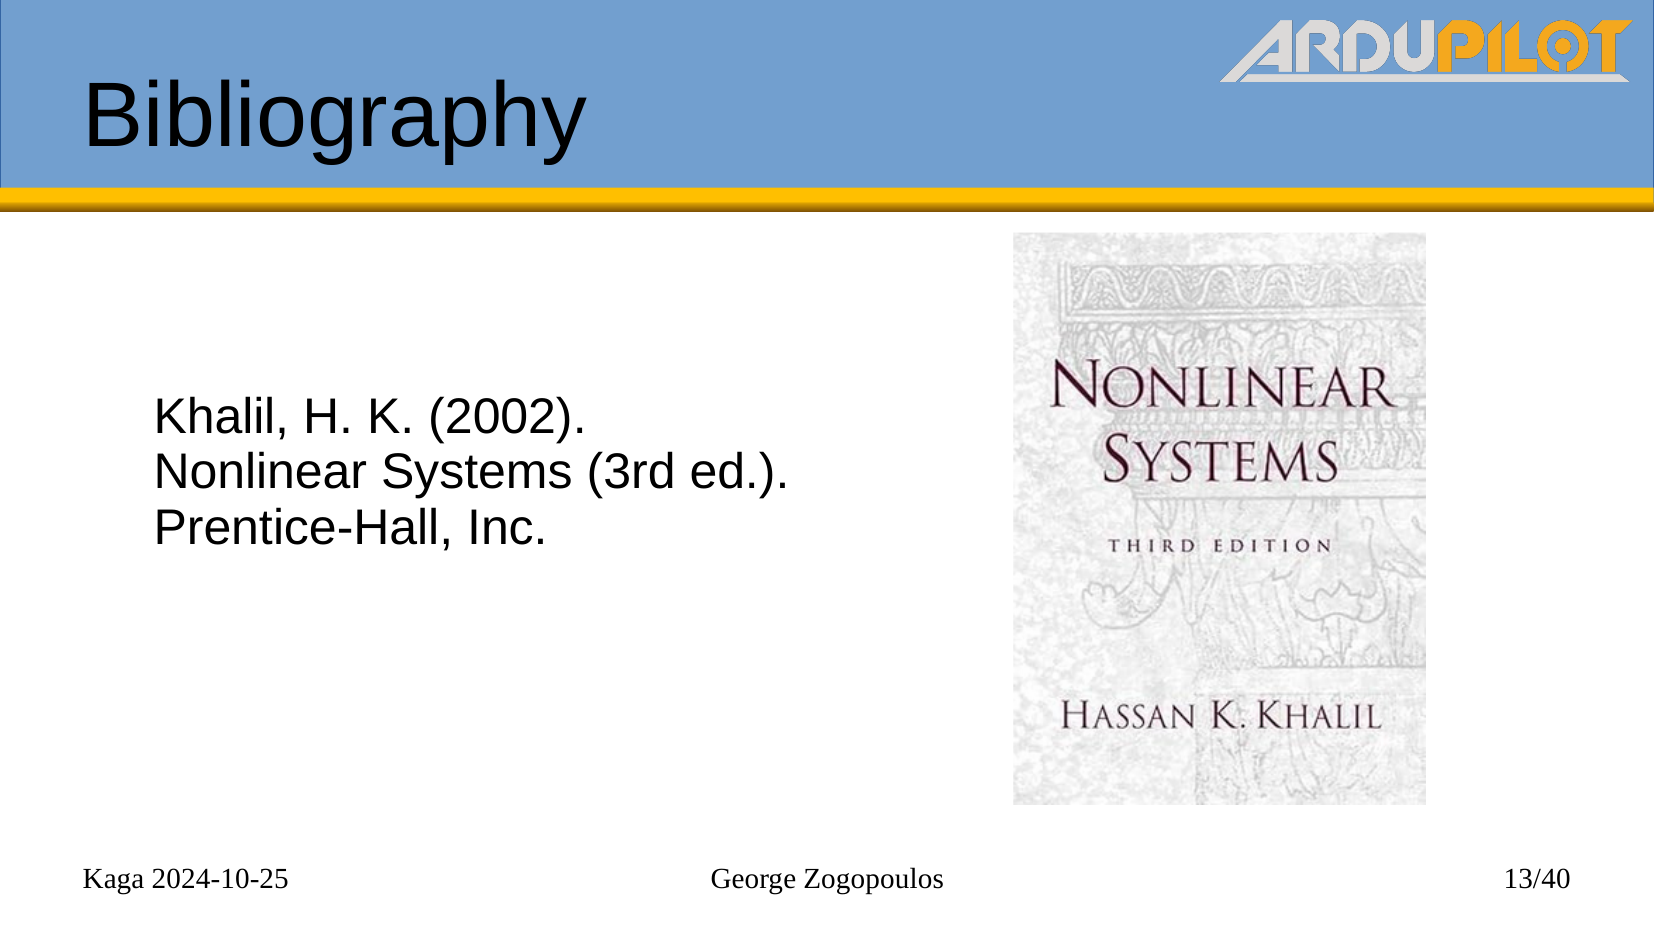

# Bibliography
Khalil, H. K. (2002). Nonlinear Systems (3rd ed.). Prentice-Hall, Inc.
Kaga 2024-10-25
George Zogopoulos
13